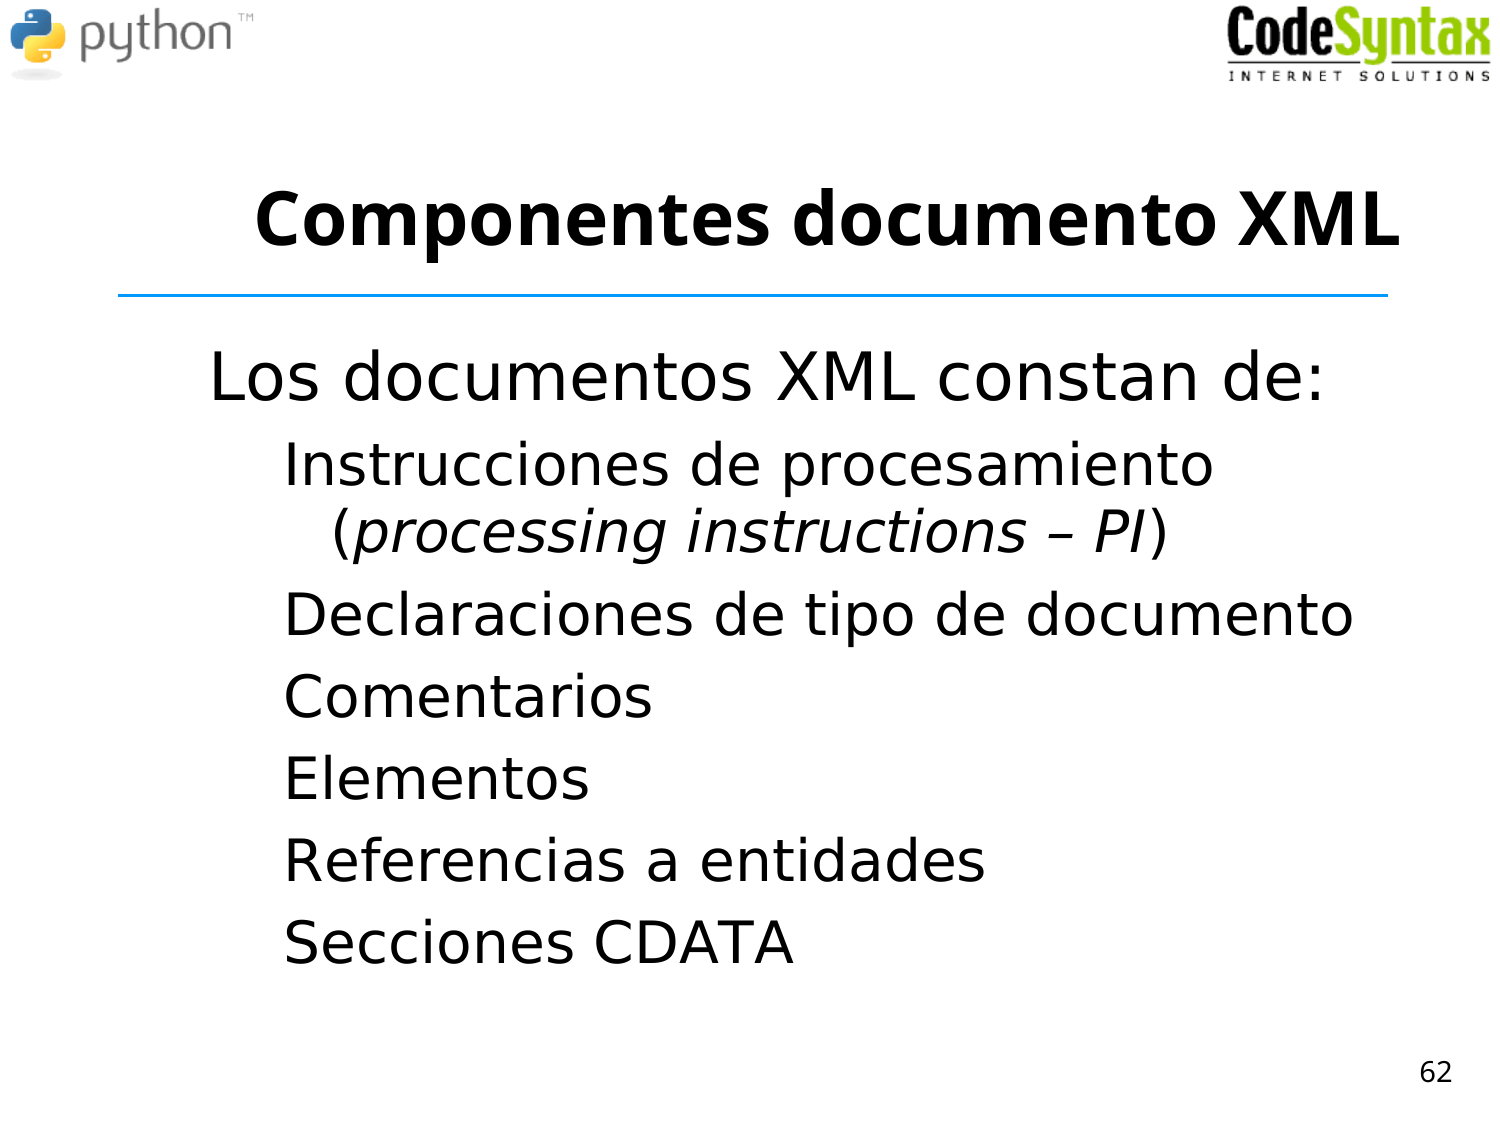

# Componentes documento XML
Los documentos XML constan de:
Instrucciones de procesamiento (processing instructions – PI)
Declaraciones de tipo de documento
Comentarios
Elementos
Referencias a entidades
Secciones CDATA
62